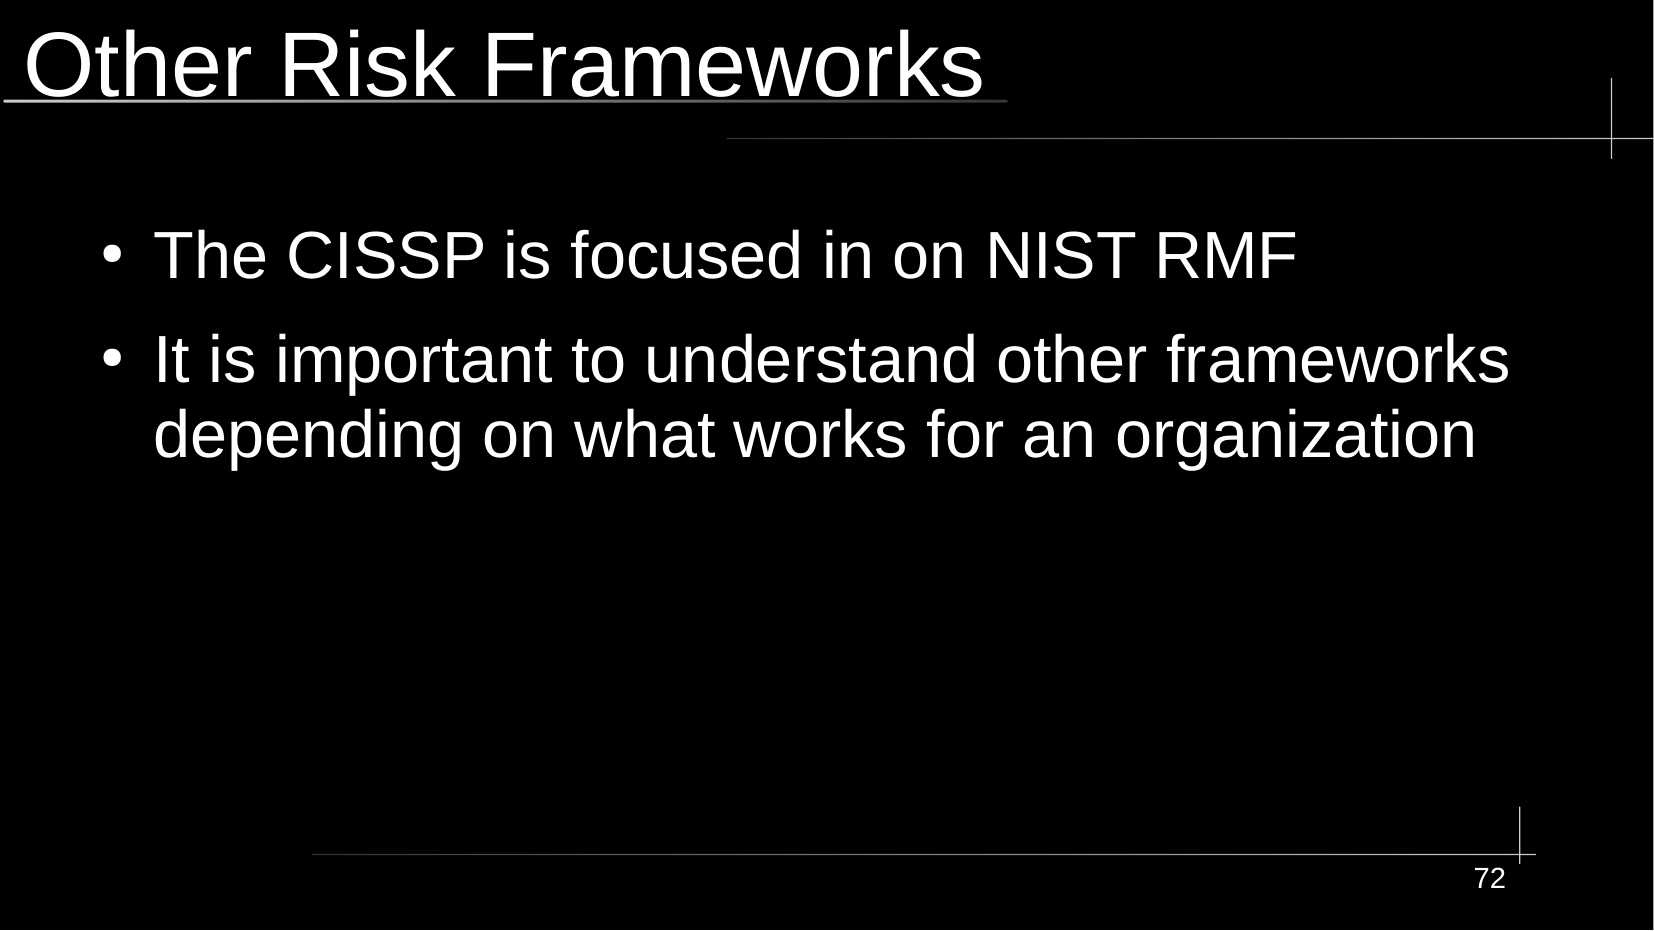

# Other Risk Frameworks
The CISSP is focused in on NIST RMF
It is important to understand other frameworks depending on what works for an organization
72